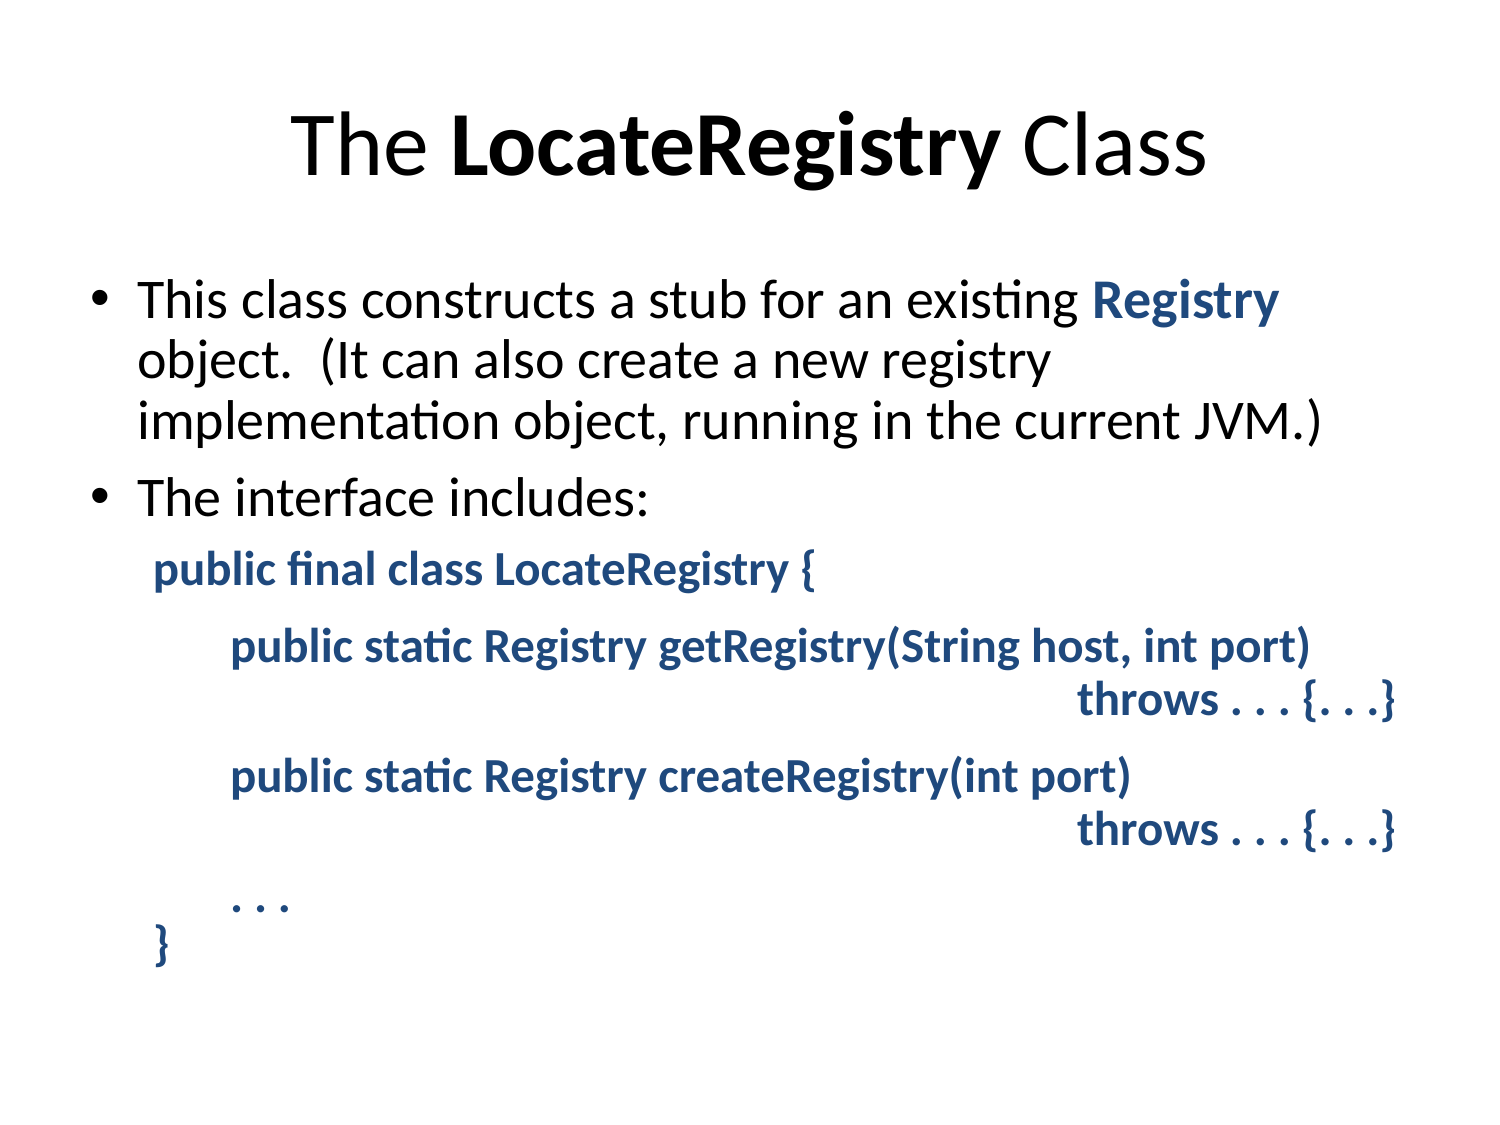

# The LocateRegistry Class
This class constructs a stub for an existing Registry object. (It can also create a new registry implementation object, running in the current JVM.)
The interface includes:
public final class LocateRegistry {
 public static Registry getRegistry(String host, int port)
 throws . . . {. . .}
 public static Registry createRegistry(int port)
 throws . . . {. . .}
 . . .
}